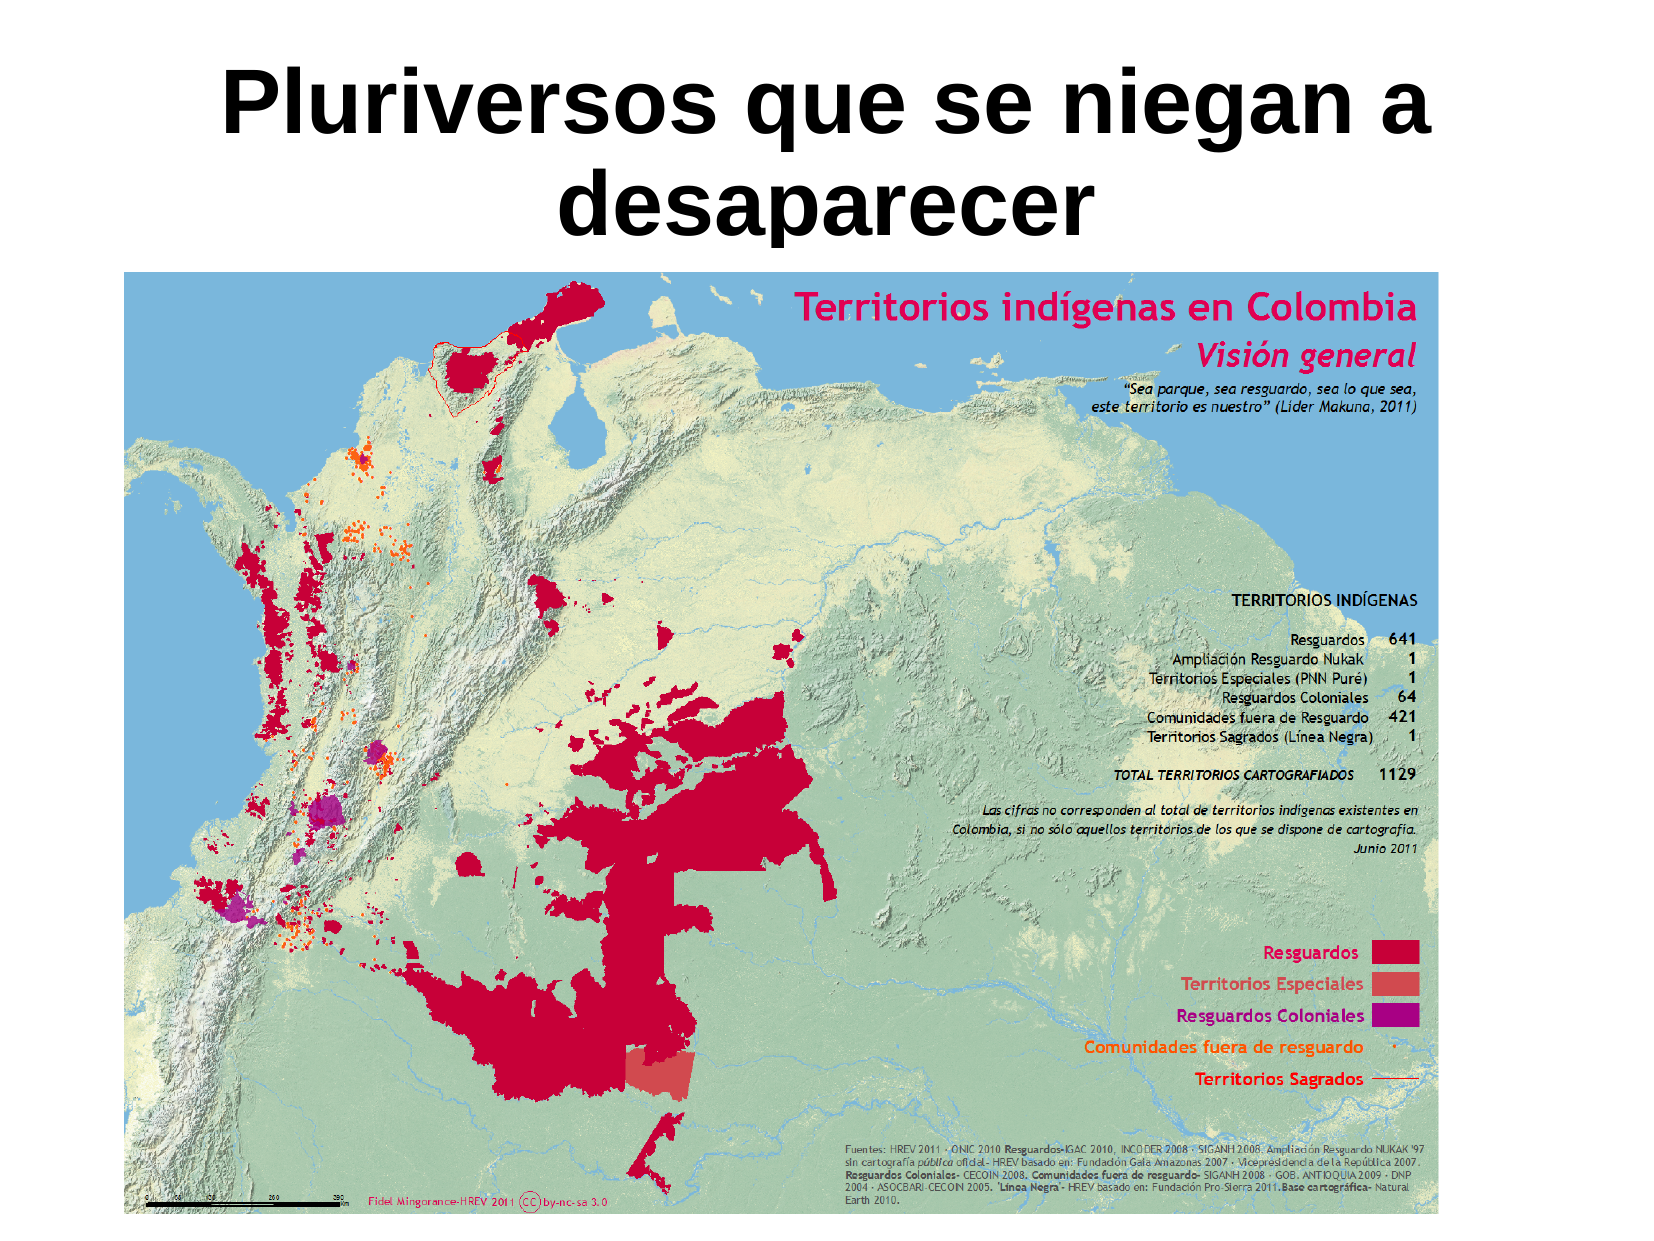

# Pluriversos que se niegan a desaparecer